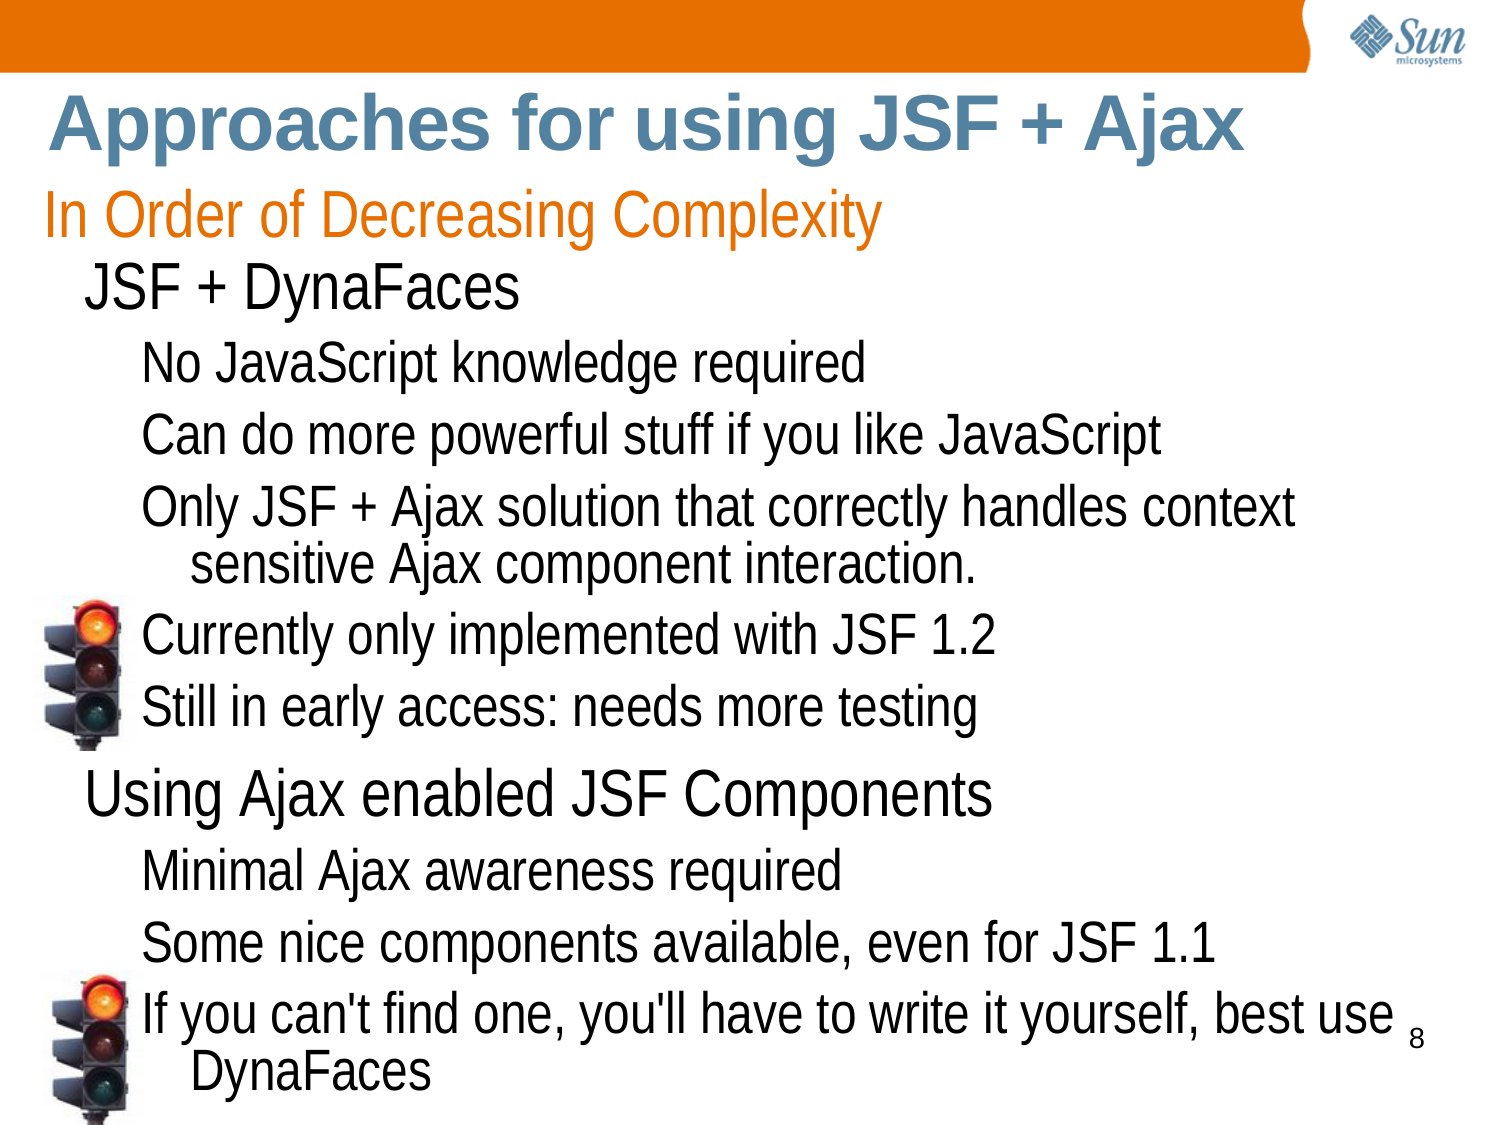

# Approaches for using JSF + Ajax
In Order of Decreasing Complexity
JSF + DynaFaces
No JavaScript knowledge required
Can do more powerful stuff if you like JavaScript
Only JSF + Ajax solution that correctly handles context sensitive Ajax component interaction.
Currently only implemented with JSF 1.2
Still in early access: needs more testing
Using Ajax enabled JSF Components
Minimal Ajax awareness required
Some nice components available, even for JSF 1.1
If you can't find one, you'll have to write it yourself, best use DynaFaces
8